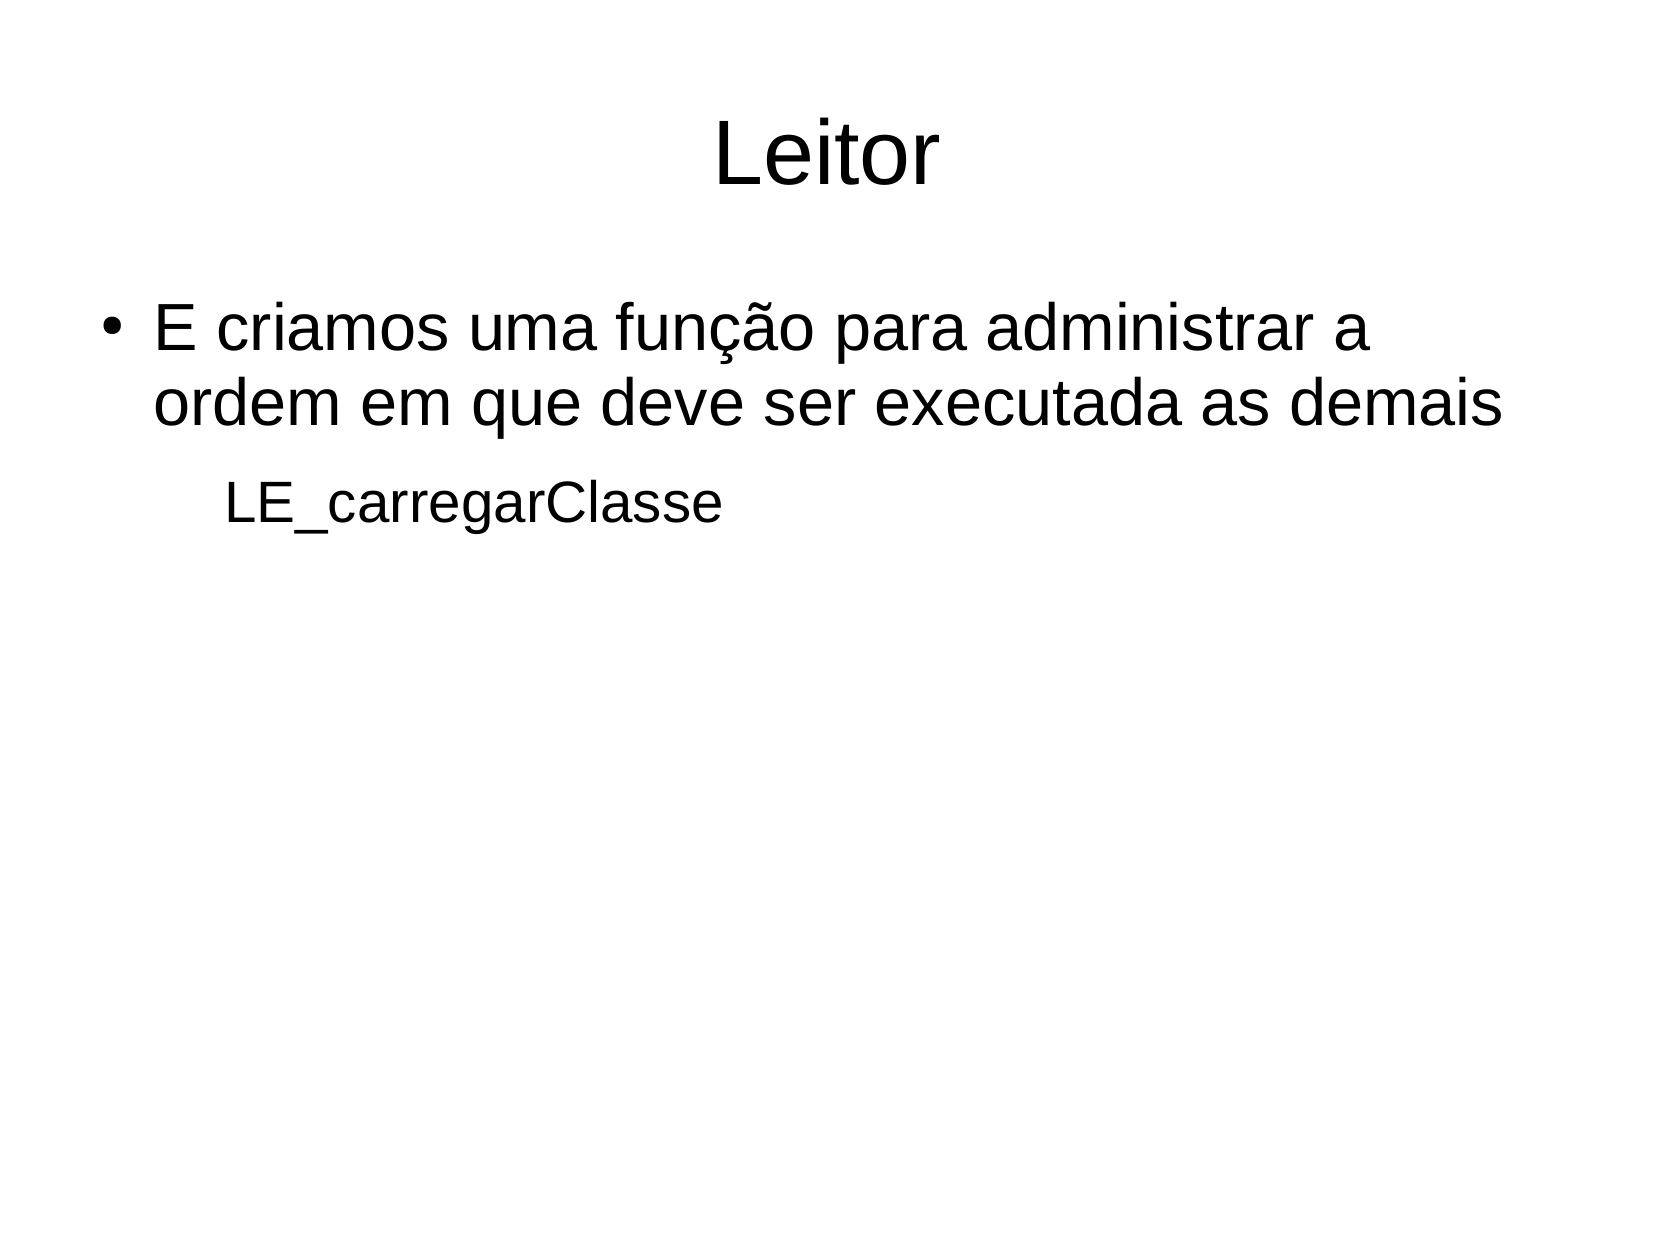

# Leitor
E criamos uma função para administrar a ordem em que deve ser executada as demais
LE_carregarClasse